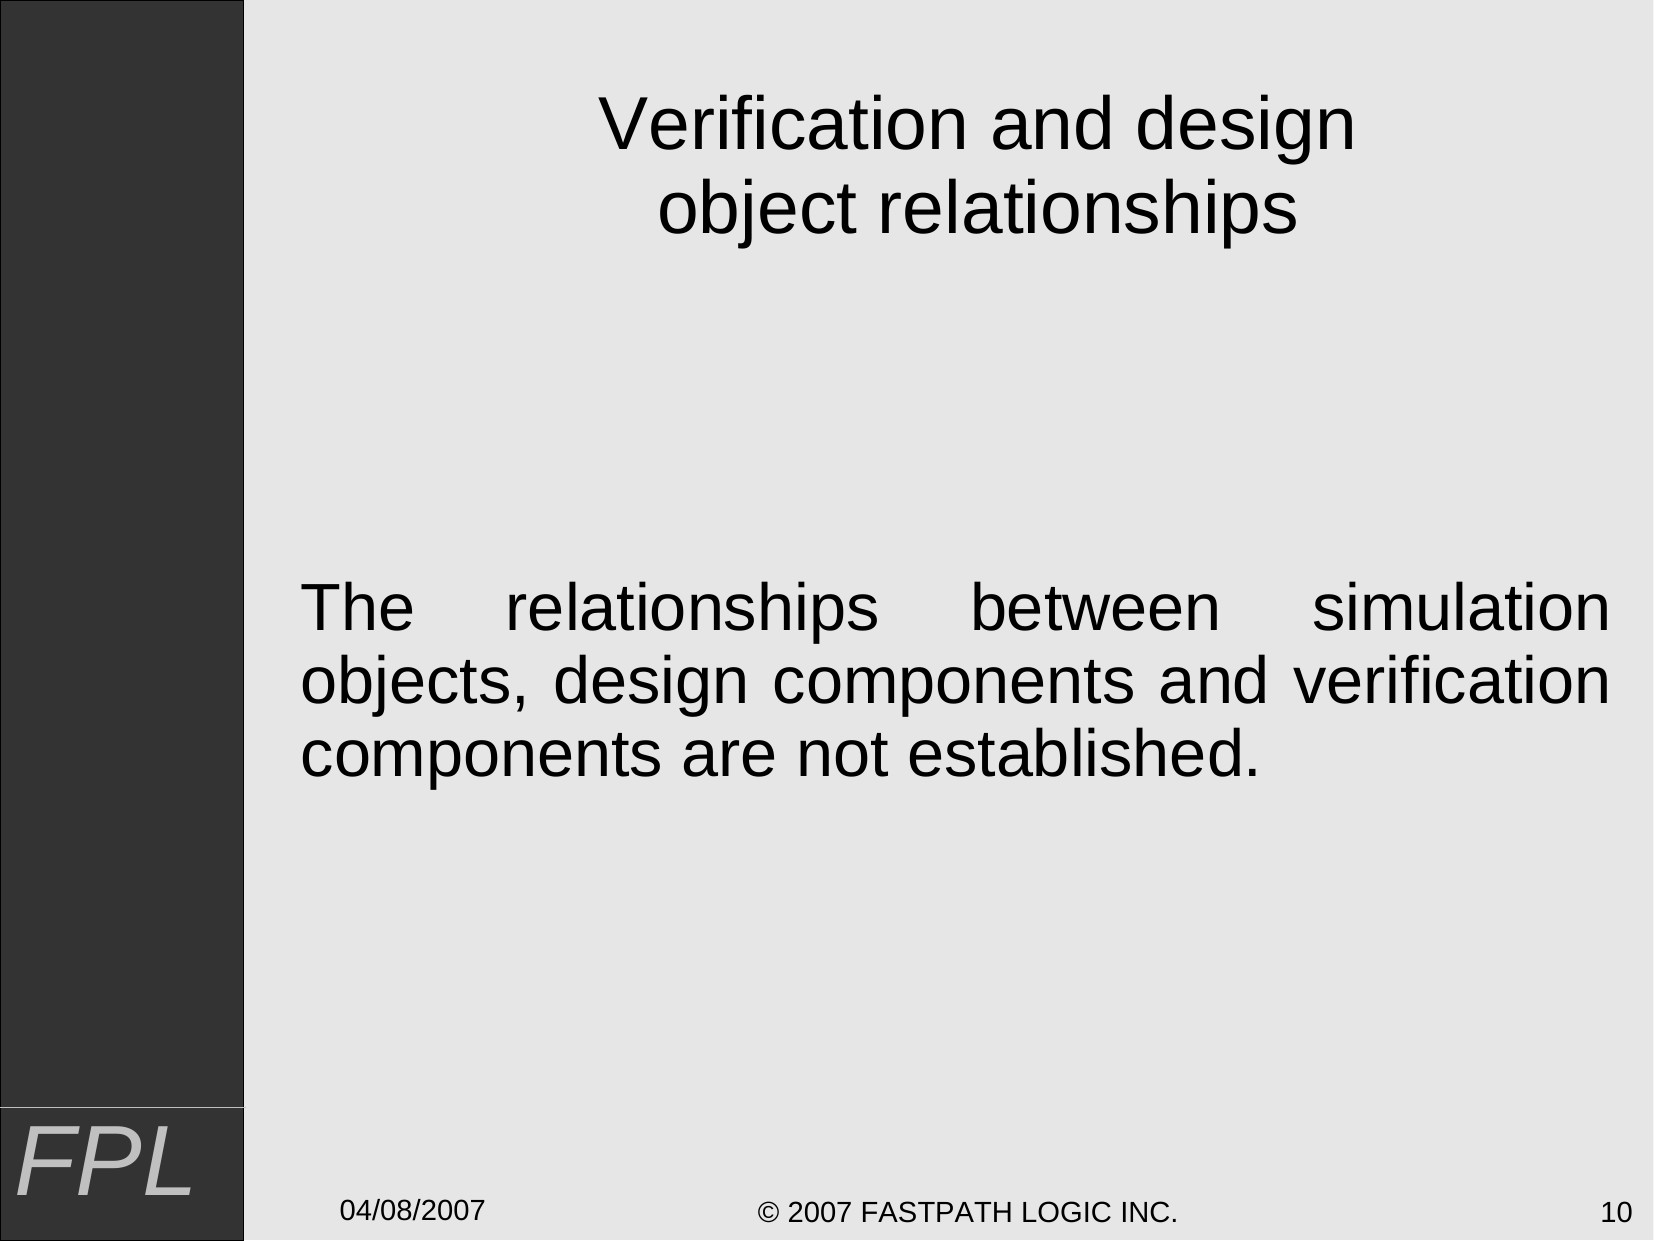

# Verification and design object relationships
The relationships between simulation objects, design components and verification components are not established.
04/08/2007
10
© 2007 FASTPATH LOGIC INC.